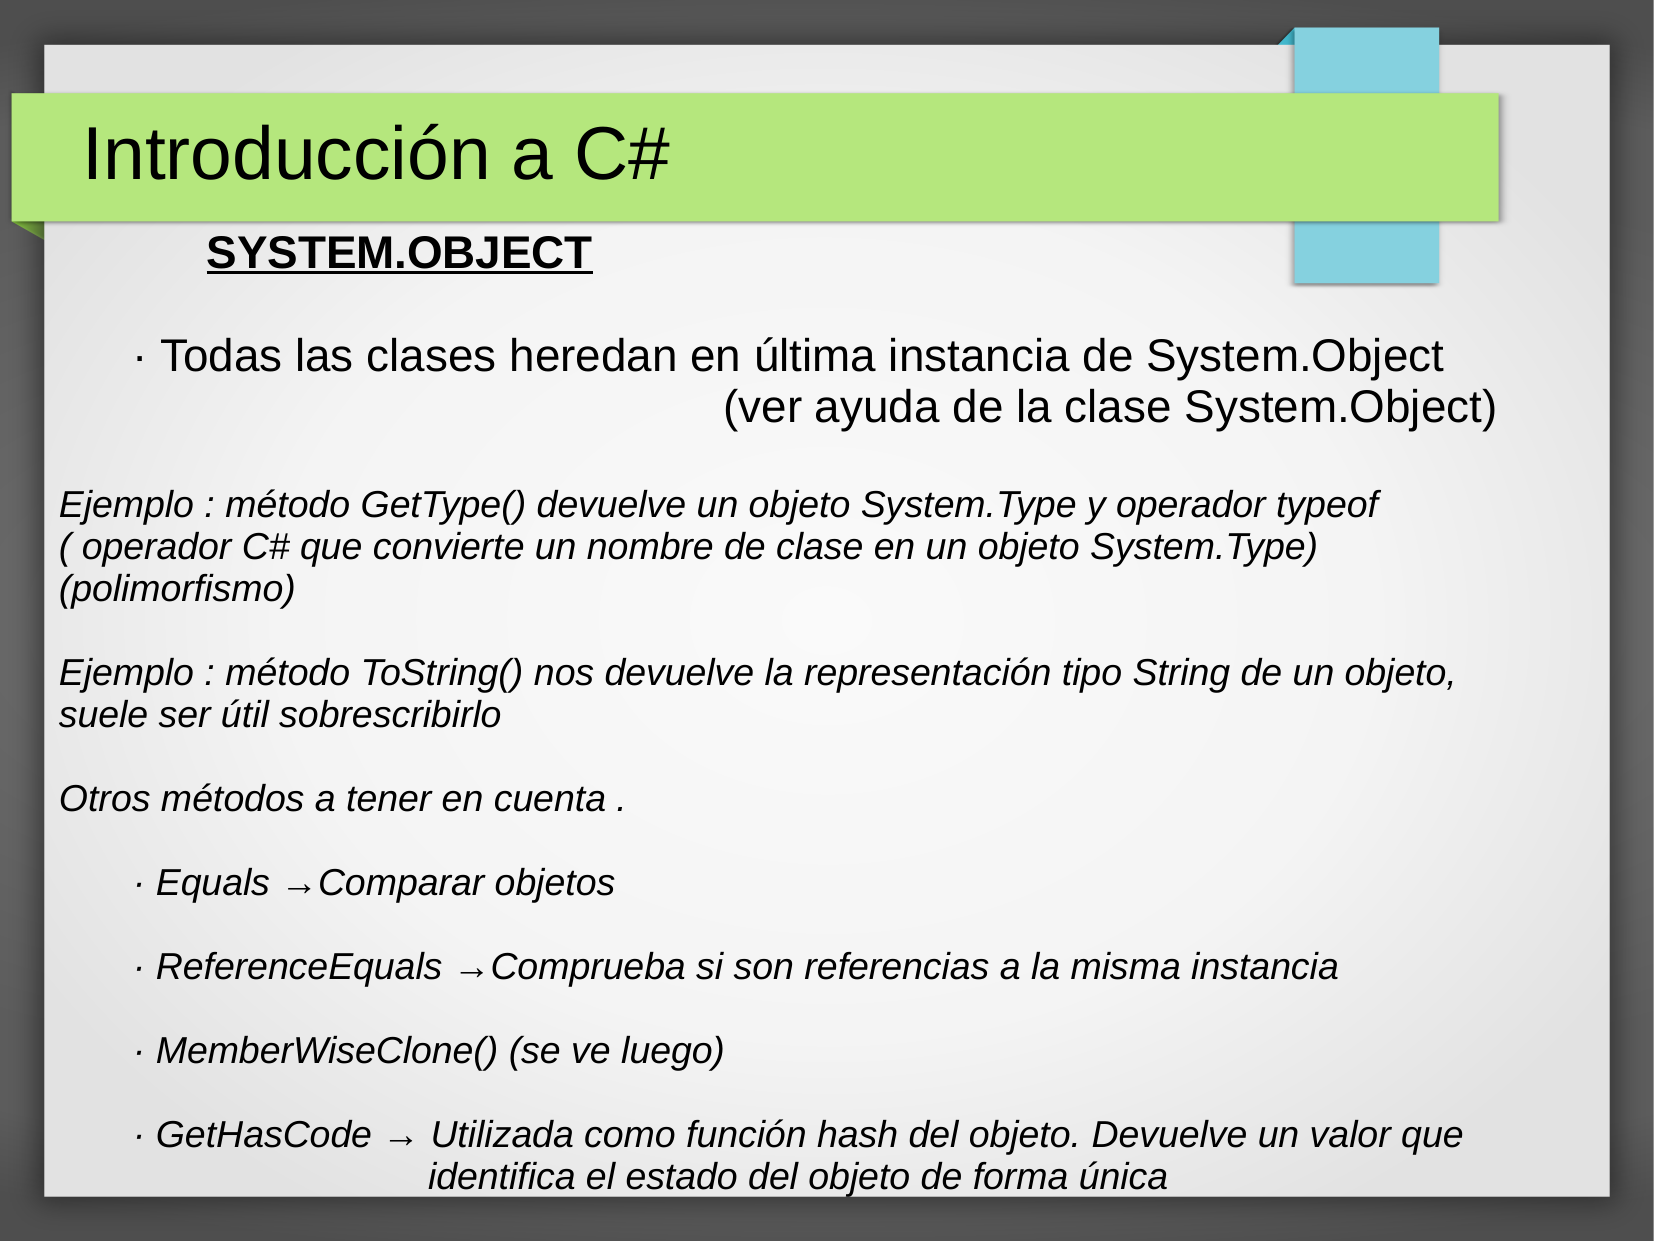

# Introducción a C#
		SYSTEM.OBJECT
	· Todas las clases heredan en última instancia de System.Object
									(ver ayuda de la clase System.Object)
Ejemplo : método GetType() devuelve un objeto System.Type y operador typeof ( operador C# que convierte un nombre de clase en un objeto System.Type) (polimorfismo)
Ejemplo : método ToString() nos devuelve la representación tipo String de un objeto, suele ser útil sobrescribirlo
Otros métodos a tener en cuenta .
	· Equals →Comparar objetos
	· ReferenceEquals →Comprueba si son referencias a la misma instancia
	· MemberWiseClone() (se ve luego)
	· GetHasCode → Utilizada como función hash del objeto. Devuelve un valor que 						identifica el estado del objeto de forma única